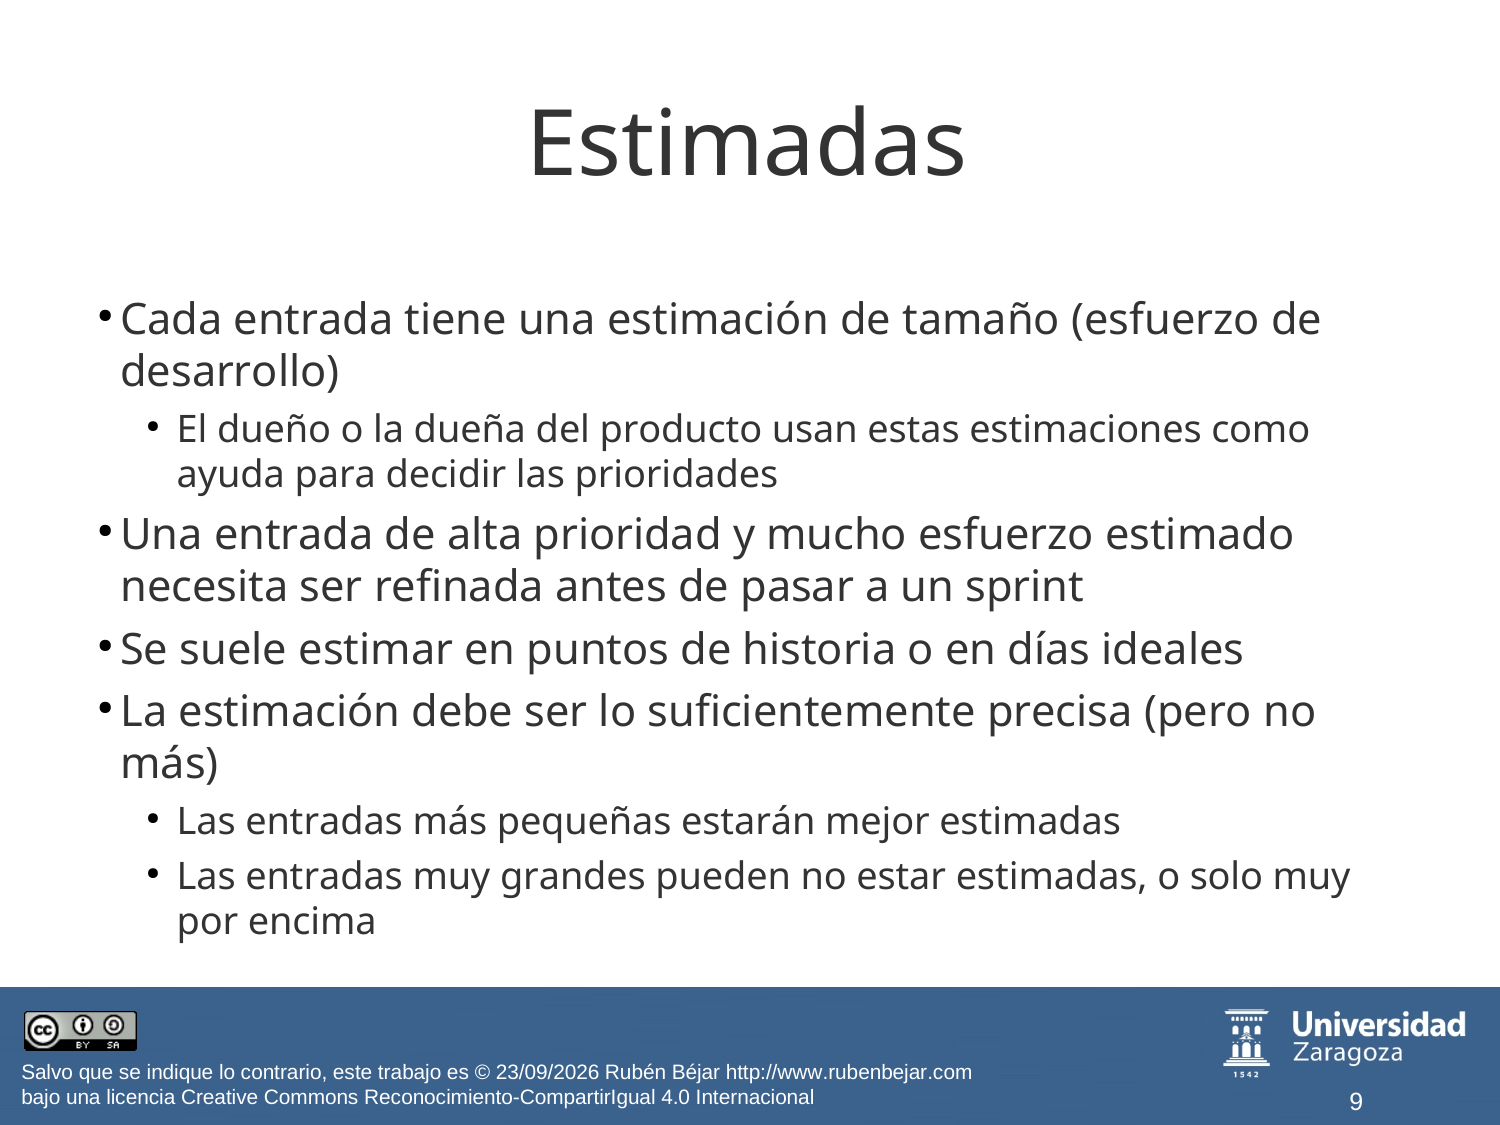

# Estimadas
Cada entrada tiene una estimación de tamaño (esfuerzo de desarrollo)
El dueño o la dueña del producto usan estas estimaciones como ayuda para decidir las prioridades
Una entrada de alta prioridad y mucho esfuerzo estimado necesita ser refinada antes de pasar a un sprint
Se suele estimar en puntos de historia o en días ideales
La estimación debe ser lo suficientemente precisa (pero no más)
Las entradas más pequeñas estarán mejor estimadas
Las entradas muy grandes pueden no estar estimadas, o solo muy por encima